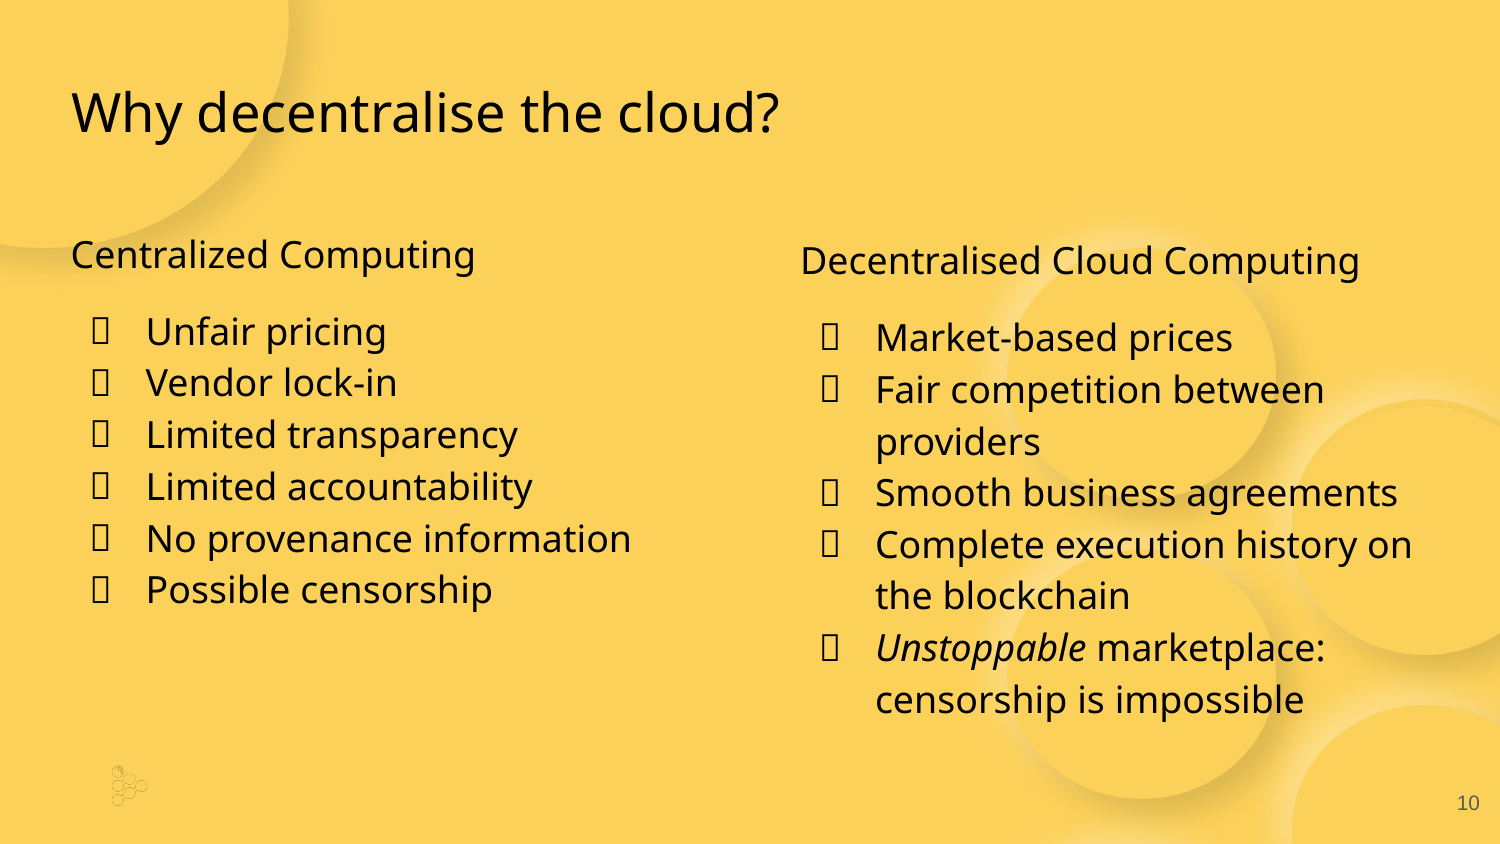

Why decentralise the cloud?
Centralized Computing
Unfair pricing
Vendor lock-in
Limited transparency
Limited accountability
No provenance information
Possible censorship
Decentralised Cloud Computing
Market-based prices
Fair competition between providers
Smooth business agreements
Complete execution history on the blockchain
Unstoppable marketplace: censorship is impossible